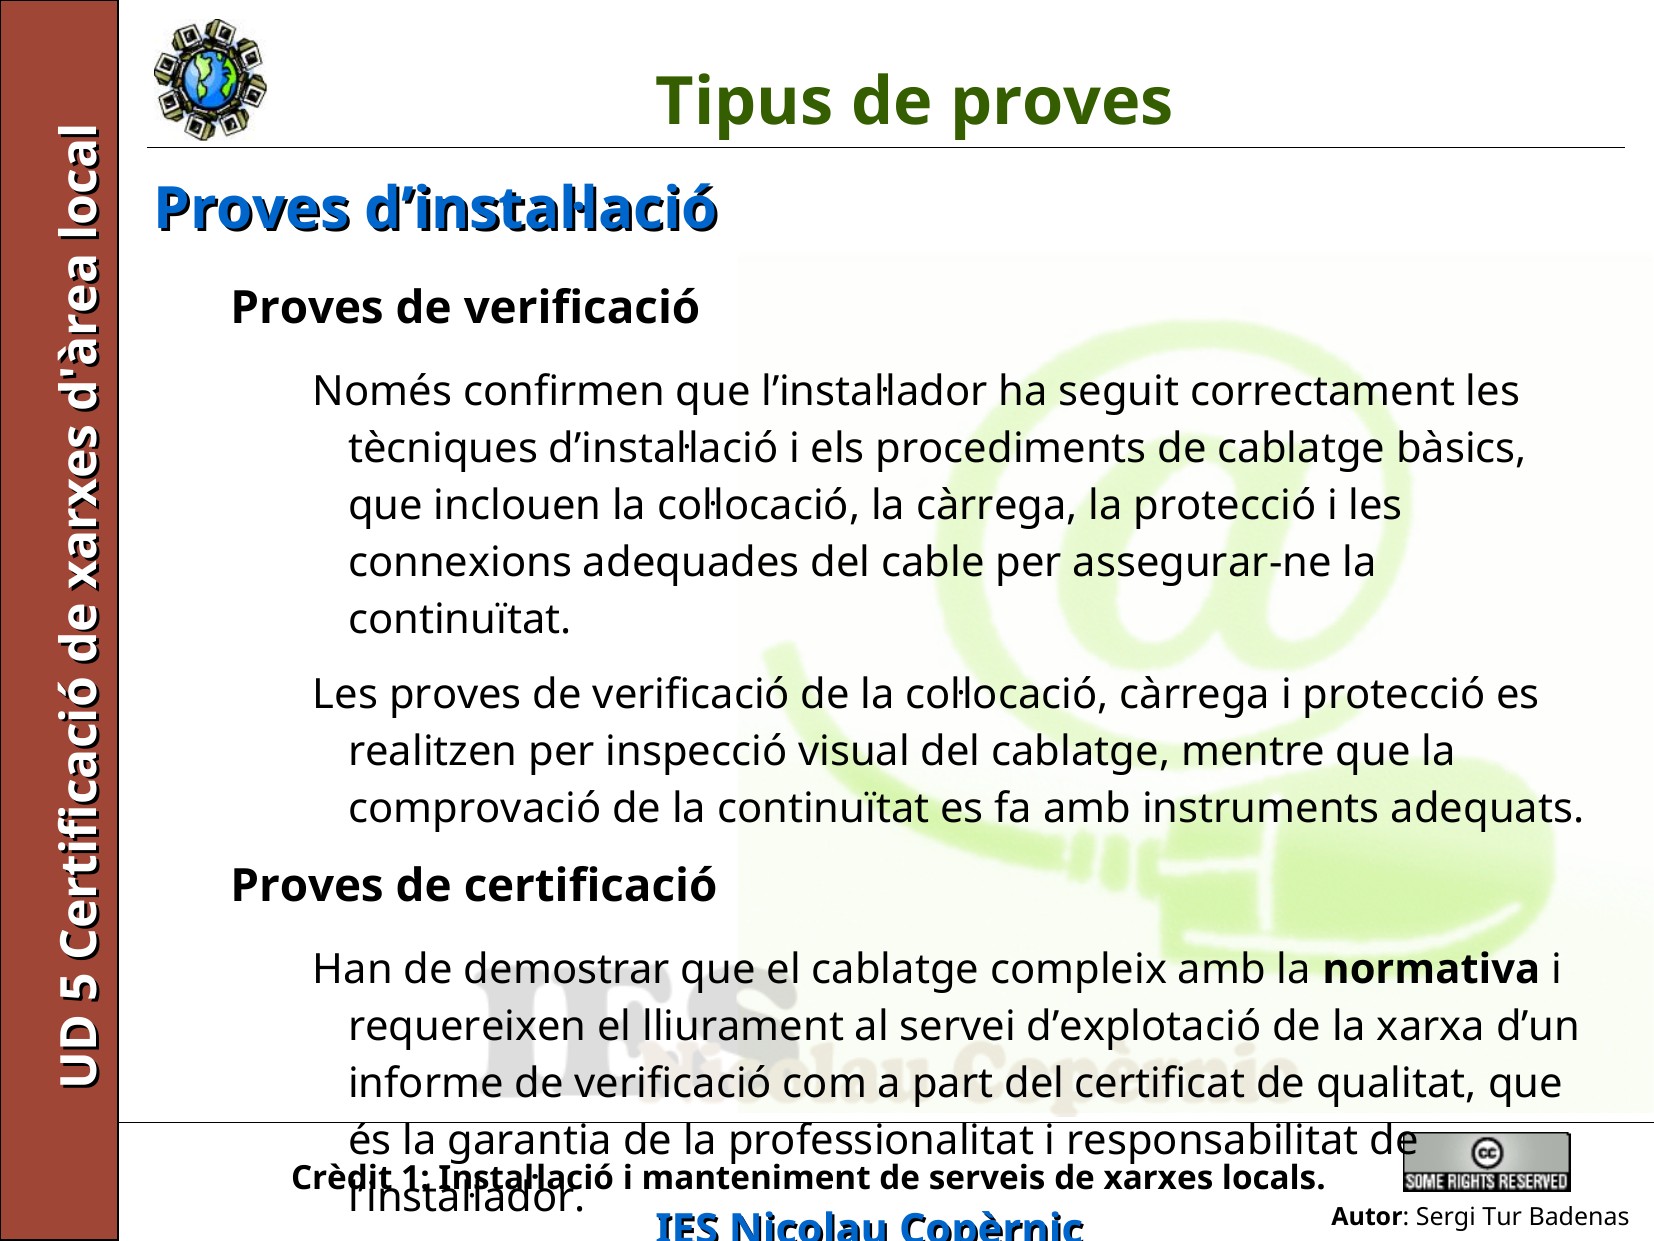

# Tipus de proves
Proves d’instal·lació
Proves de verificació
Només confirmen que l’instal·lador ha seguit correctament les tècniques d’instal·lació i els procediments de cablatge bàsics, que inclouen la col·locació, la càrrega, la protecció i les connexions adequades del cable per assegurar-ne la continuïtat.
Les proves de verificació de la col·locació, càrrega i protecció es realitzen per inspecció visual del cablatge, mentre que la comprovació de la continuïtat es fa amb instruments adequats.
Proves de certificació
Han de demostrar que el cablatge compleix amb la normativa i requereixen el lliurament al servei d’explotació de la xarxa d’un informe de verificació com a part del certificat de qualitat, que és la garantia de la professionalitat i responsabilitat de l’instal·lador.
Inclouen les proves de verificació de les que fan referència a la mesura de les diferents distorsions que pot experimentar el senyal en el seu recorregut pel mitjà de transmissió, i normalment estan basades en mesures de la pèrdua de senyal, els retards, els acoblaments i els rebots.